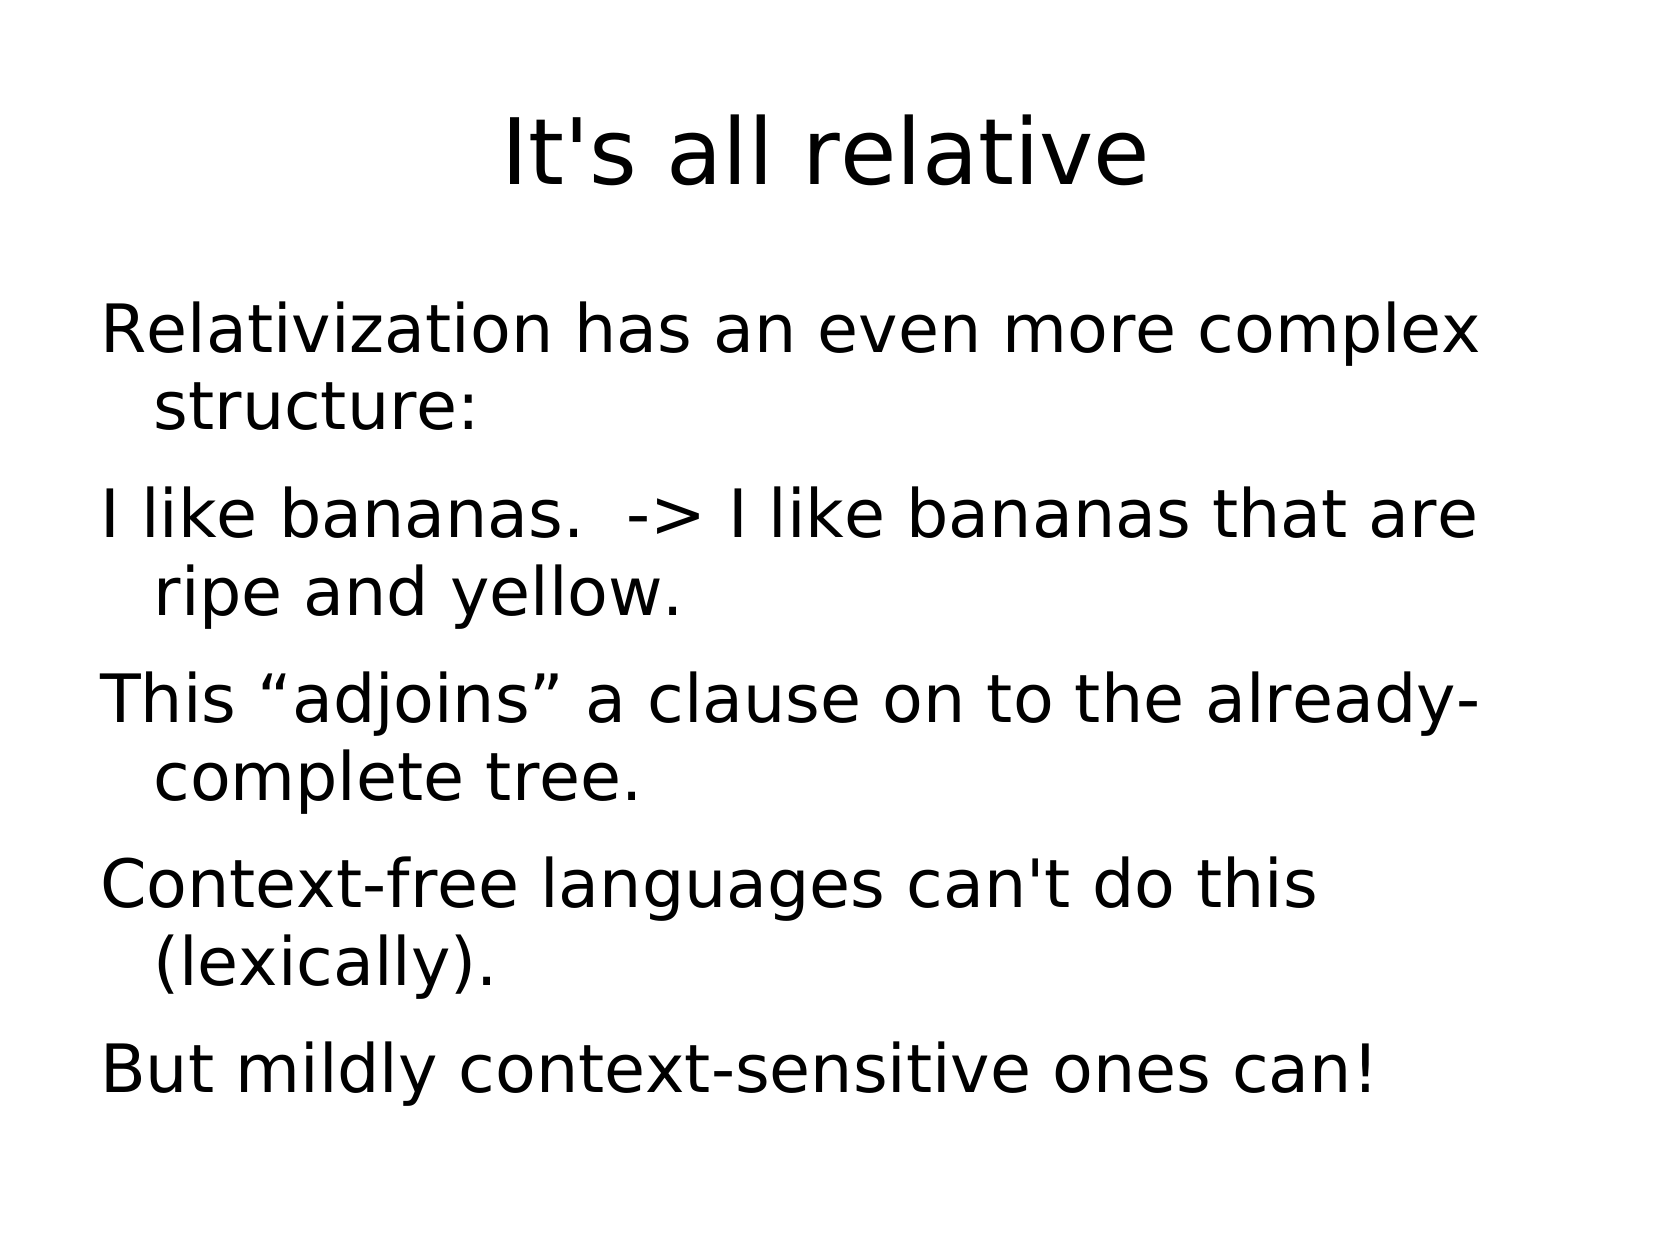

# It's all relative
Relativization has an even more complex structure:
I like bananas. -> I like bananas that are ripe and yellow.
This “adjoins” a clause on to the already-complete tree.
Context-free languages can't do this (lexically).
But mildly context-sensitive ones can!